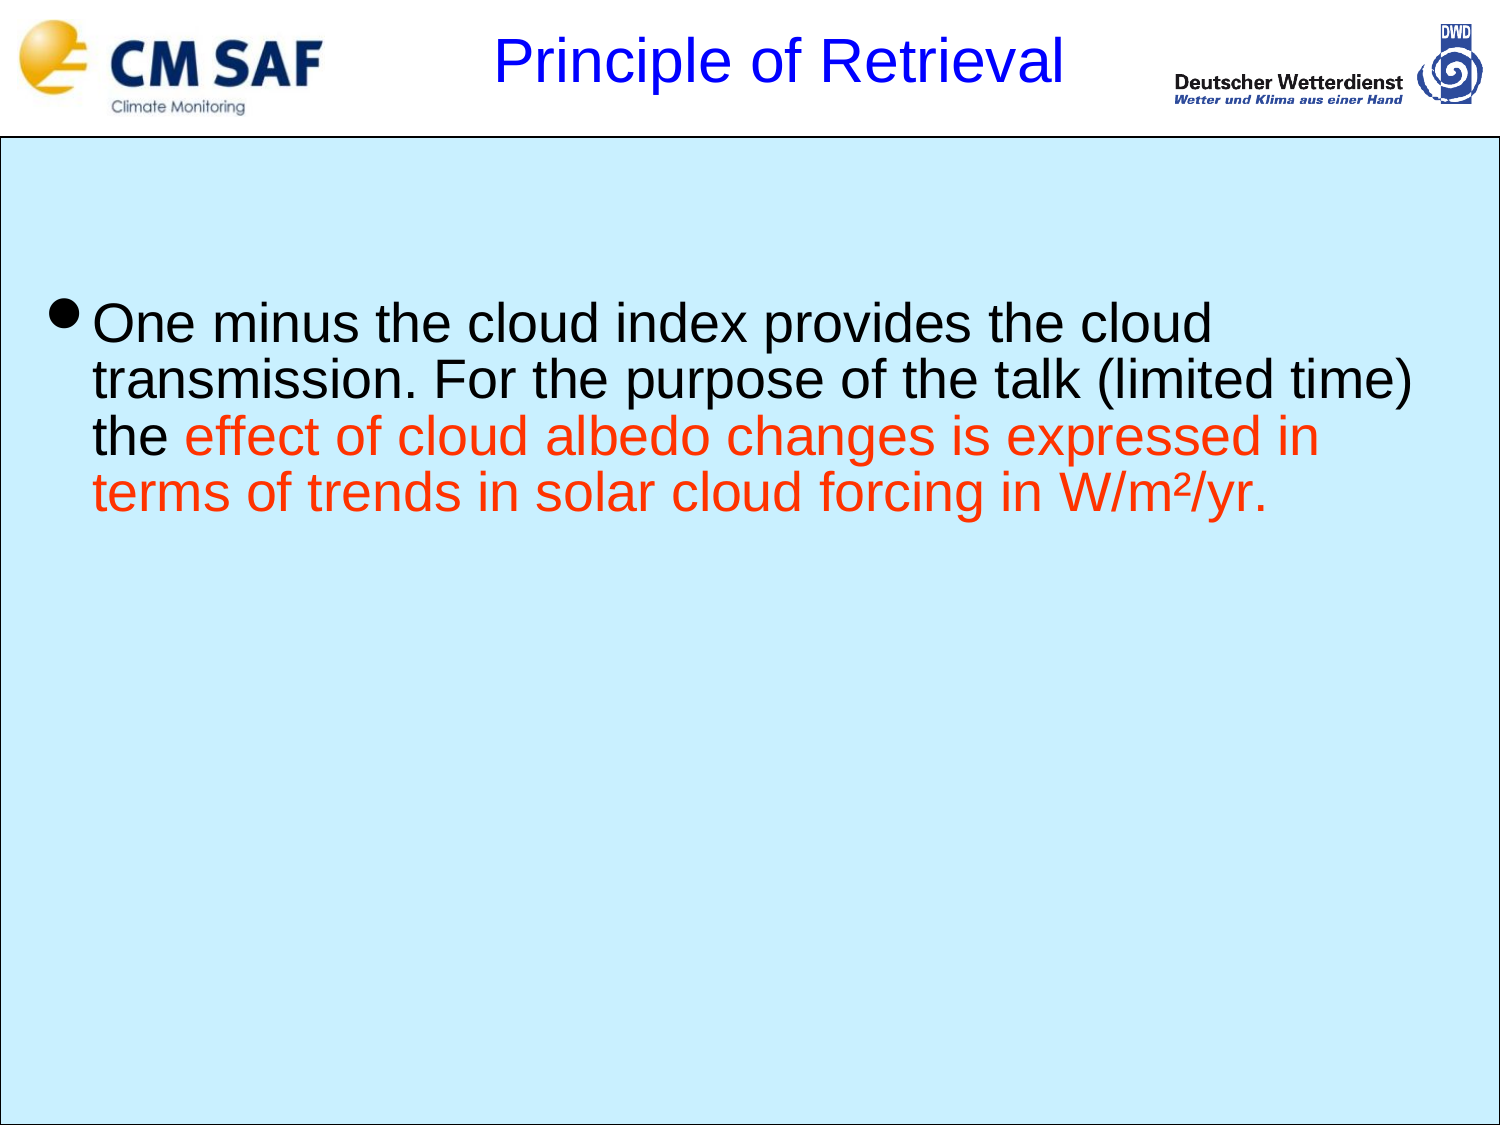

Principle of Retrieval
# One minus the cloud index provides the cloud transmission. For the purpose of the talk (limited time) the effect of cloud albedo changes is expressed in terms of trends in solar cloud forcing in W/m²/yr.